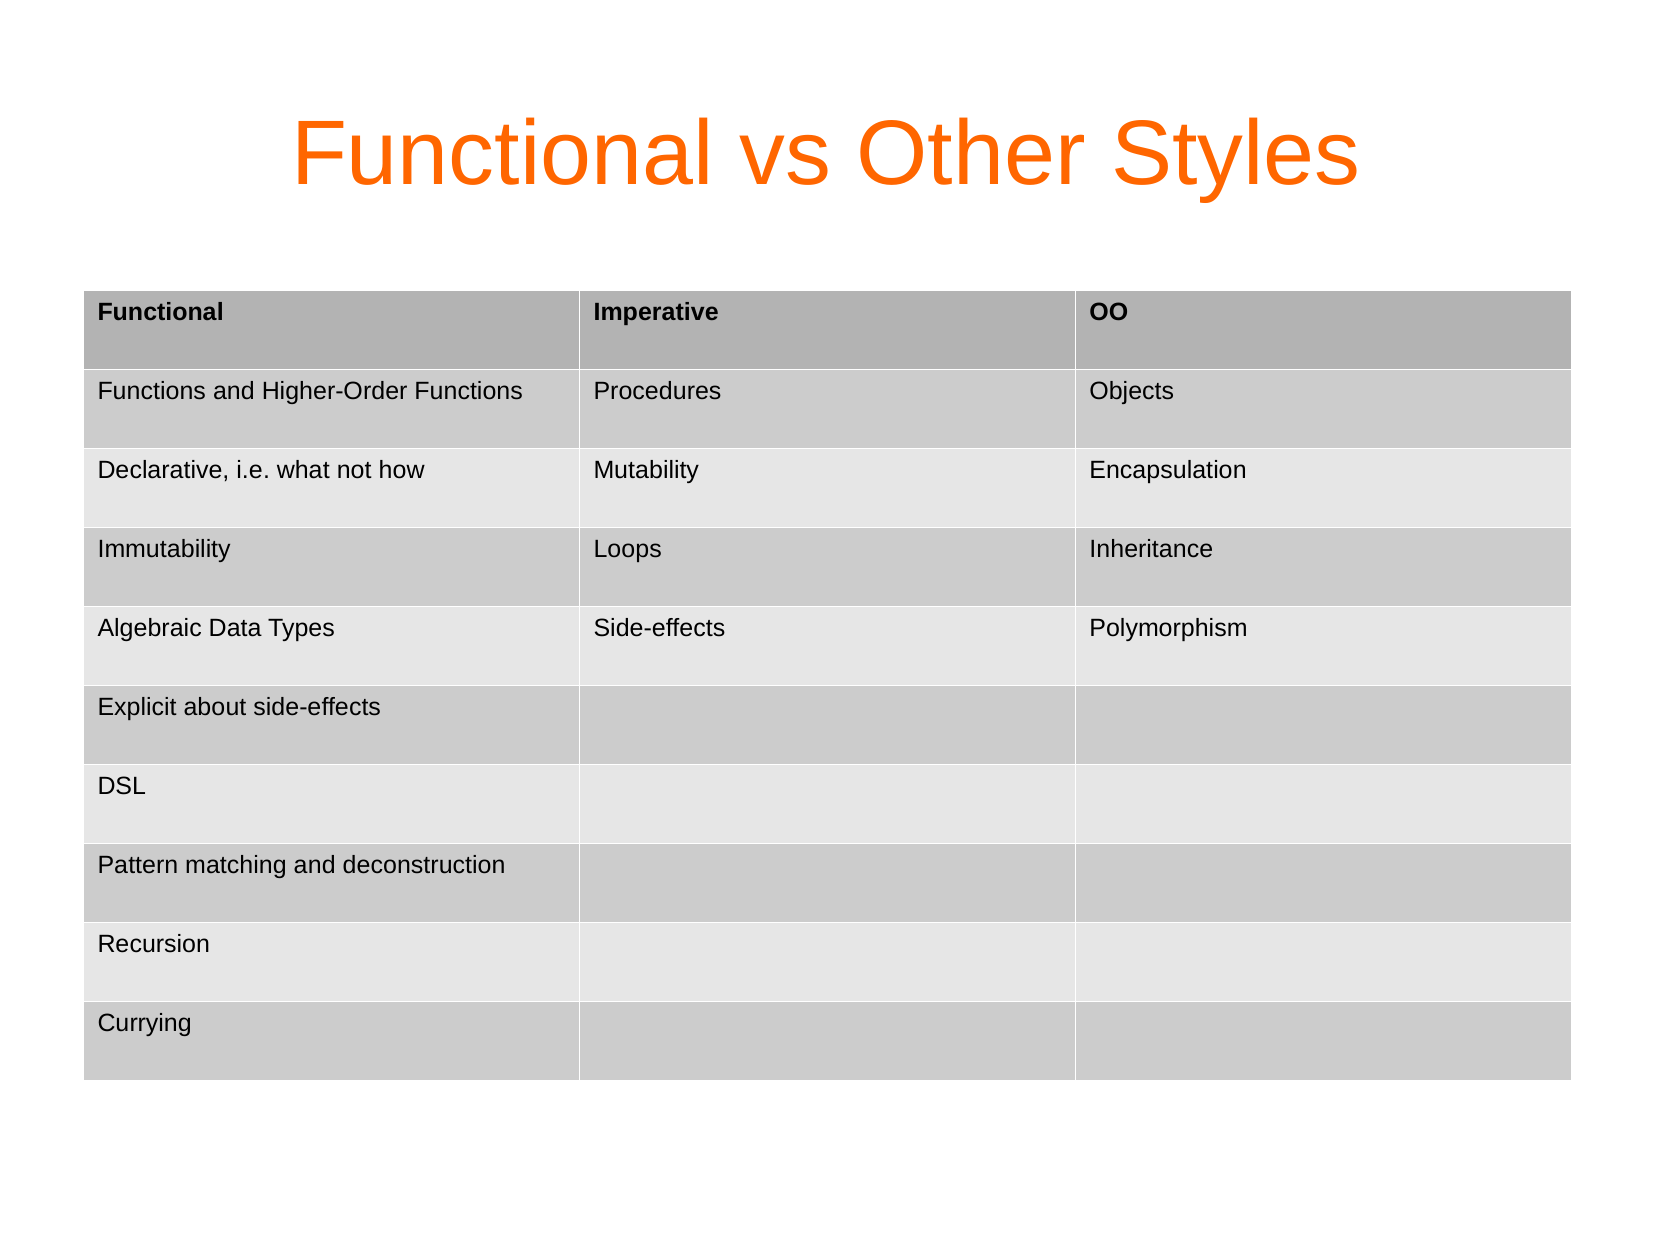

# Functional vs Other Styles
| Functional | Imperative | OO |
| --- | --- | --- |
| Functions and Higher-Order Functions | Procedures | Objects |
| Declarative, i.e. what not how | Mutability | Encapsulation |
| Immutability | Loops | Inheritance |
| Algebraic Data Types | Side-effects | Polymorphism |
| Explicit about side-effects | | |
| DSL | | |
| Pattern matching and deconstruction | | |
| Recursion | | |
| Currying | | |